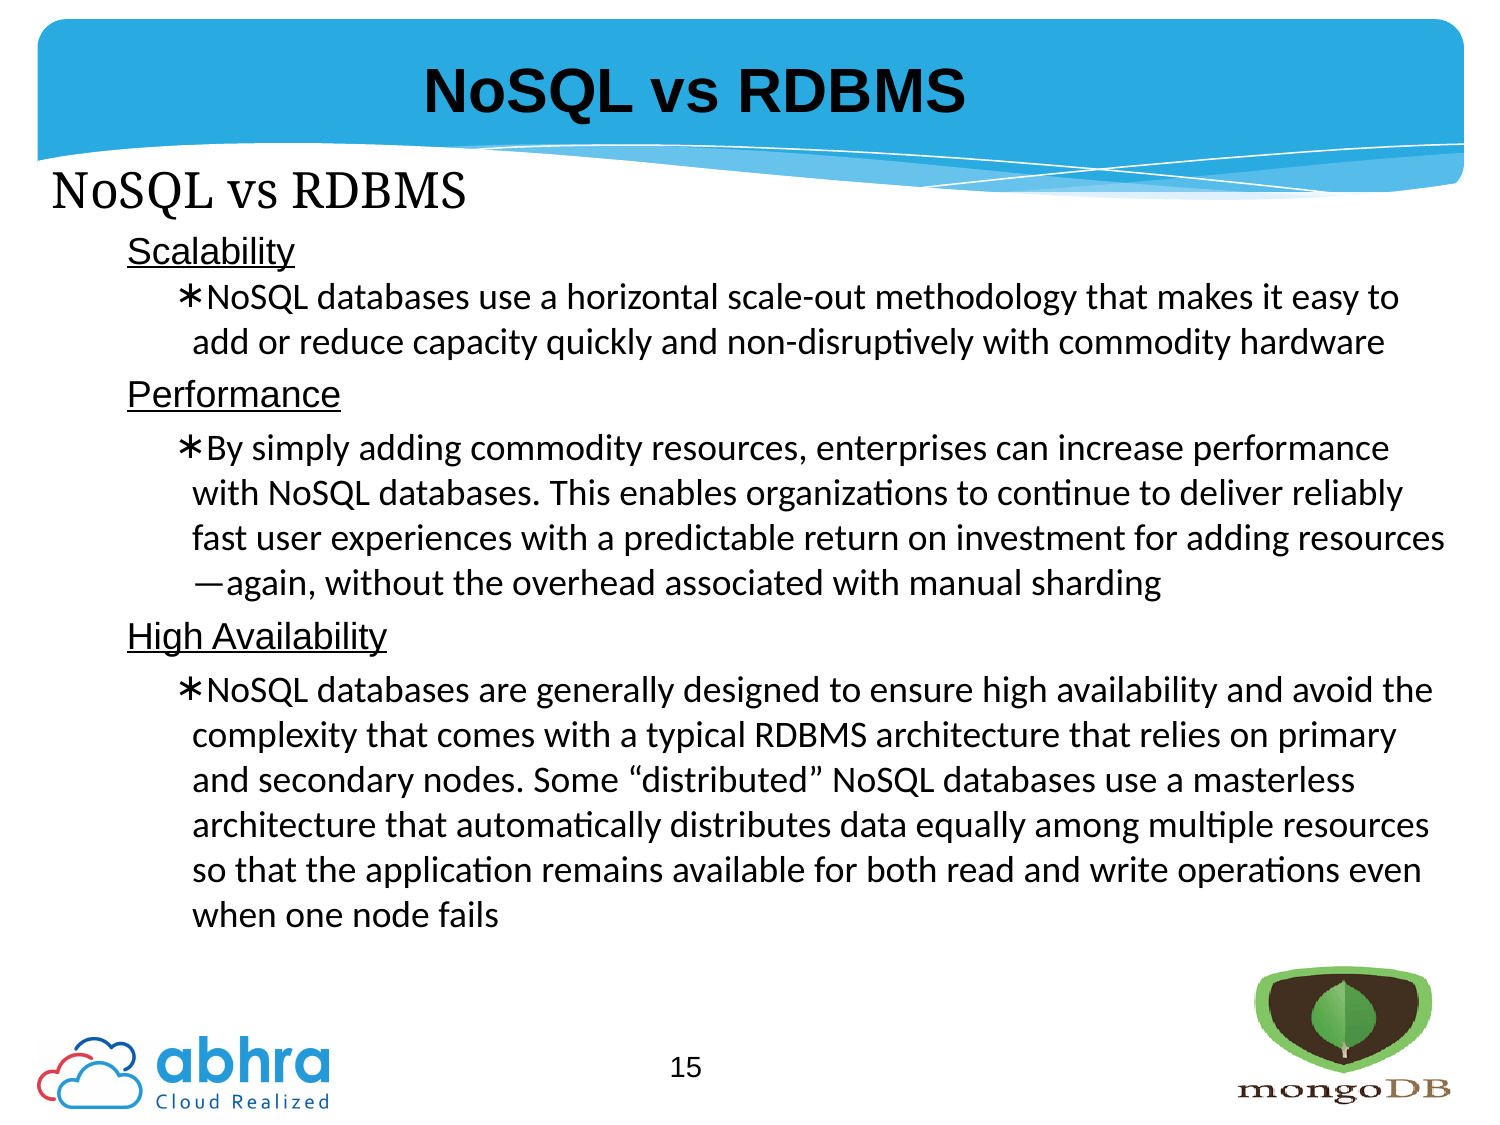

NoSQL vs RDBMS
# NoSQL vs RDBMS
Scalability
NoSQL databases use a horizontal scale-out methodology that makes it easy to add or reduce capacity quickly and non-disruptively with commodity hardware
Performance
By simply adding commodity resources, enterprises can increase performance with NoSQL databases. This enables organizations to continue to deliver reliably fast user experiences with a predictable return on investment for adding resources—again, without the overhead associated with manual sharding
High Availability
NoSQL databases are generally designed to ensure high availability and avoid the complexity that comes with a typical RDBMS architecture that relies on primary and secondary nodes. Some “distributed” NoSQL databases use a masterless architecture that automatically distributes data equally among multiple resources so that the application remains available for both read and write operations even when one node fails
8/3/16